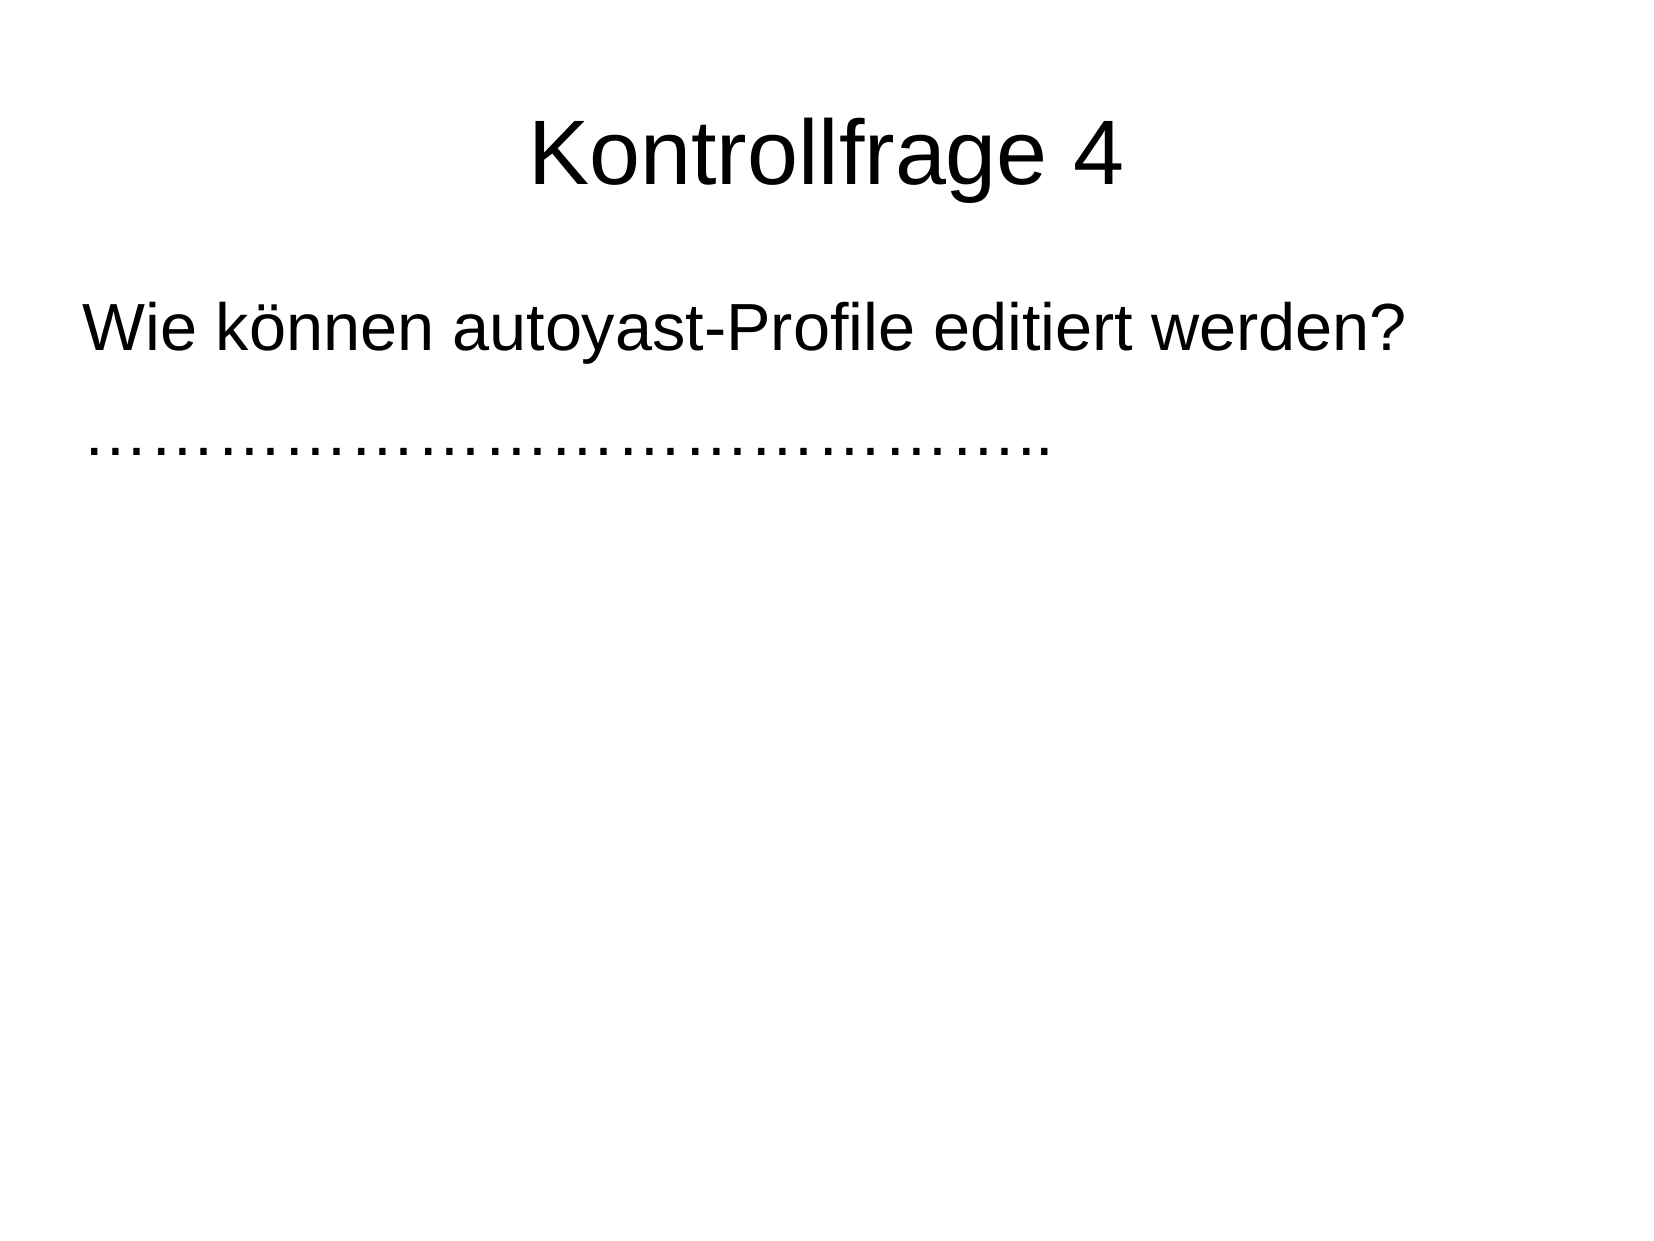

# Kontrollfrage 4
Wie können autoyast-Profile editiert werden?
……………………………………..